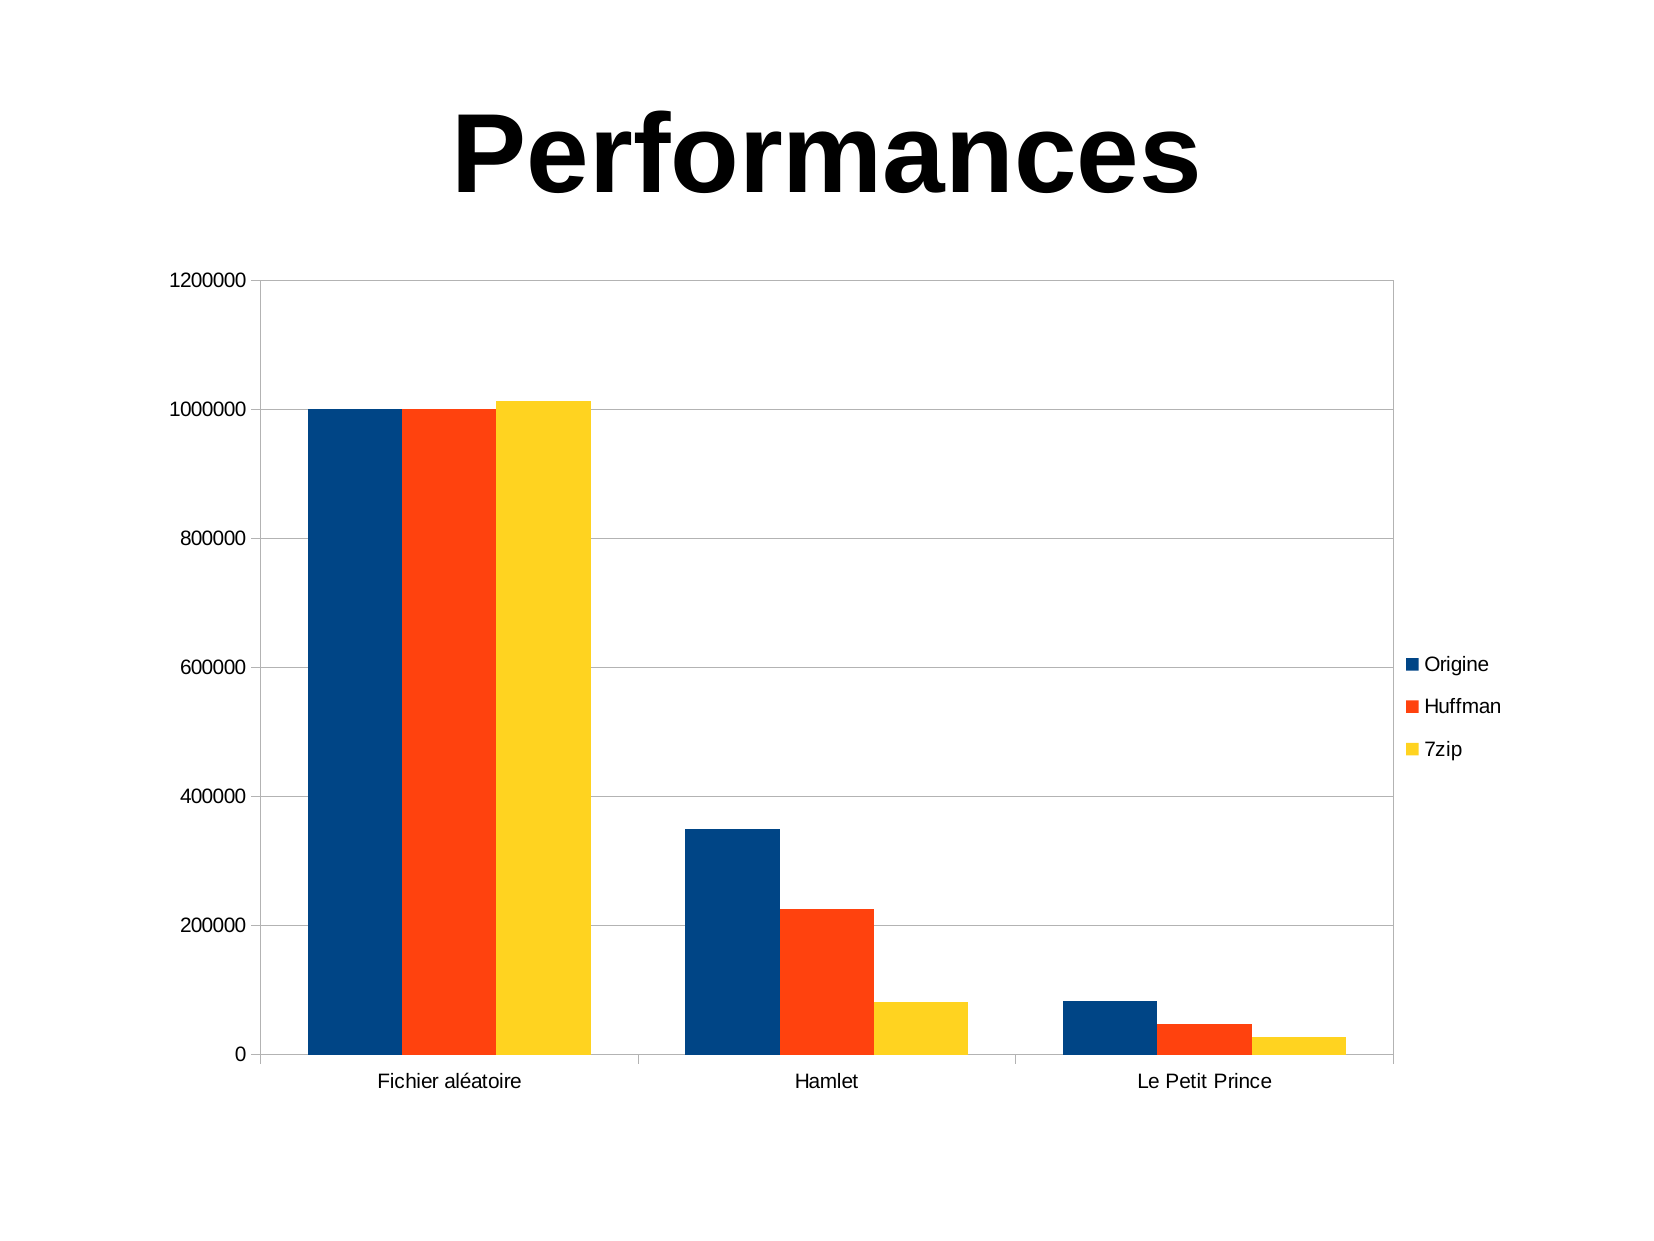

# Performances
### Chart
| Category | Origine | Huffman | 7zip |
|---|---|---|---|
| Fichier aléatoire | 1000000.0 | 1000388.0 | 1013848.0 |
| Hamlet | 349058.0 | 226556.0 | 81560.0 |
| Le Petit Prince | 82649.0 | 47050.0 | 26781.0 |